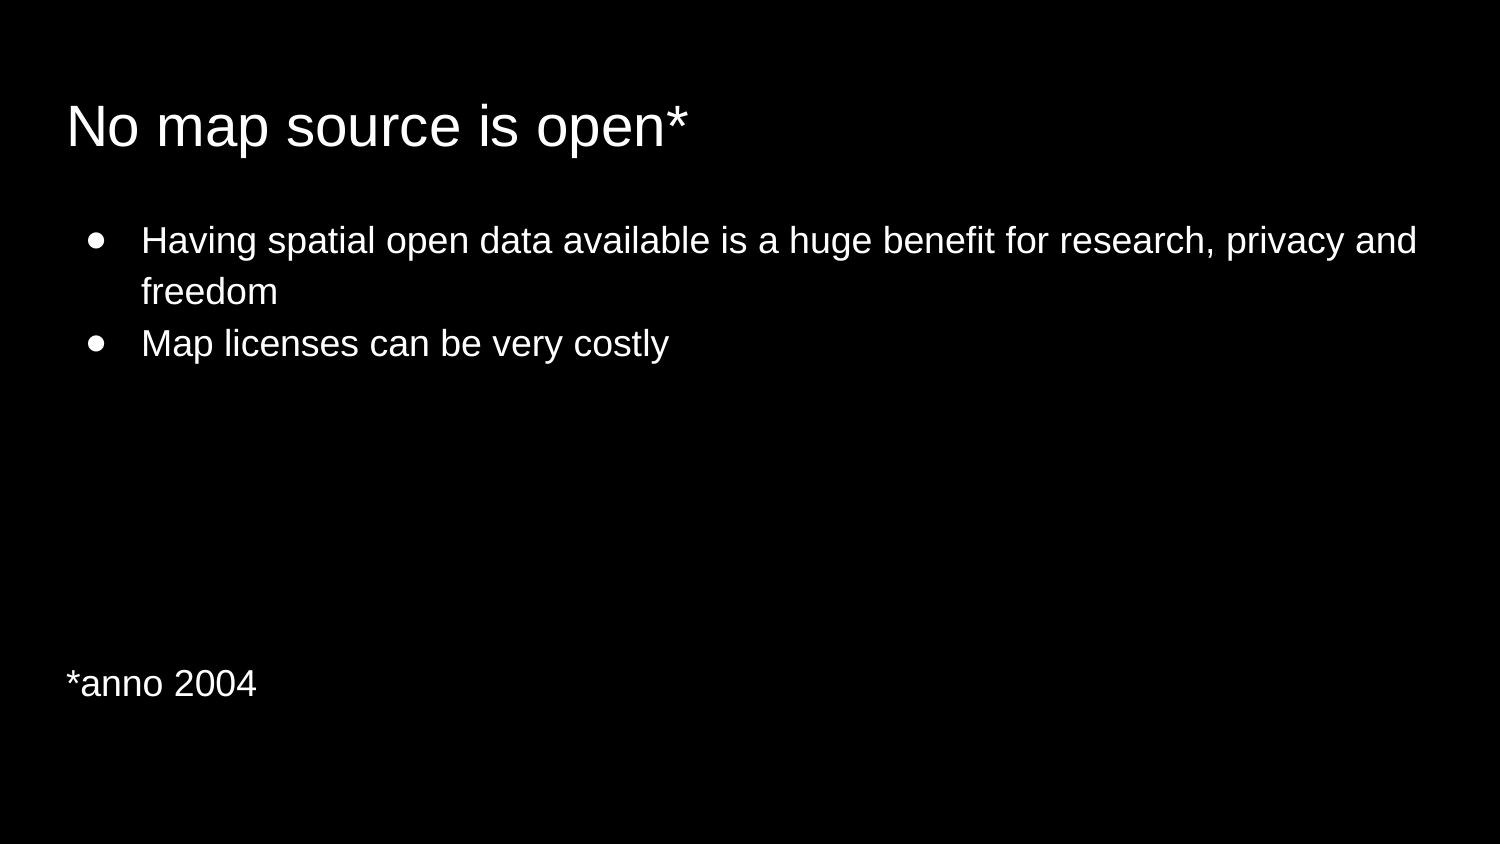

# No map source is open*
Having spatial open data available is a huge benefit for research, privacy and freedom
Map licenses can be very costly
*anno 2004